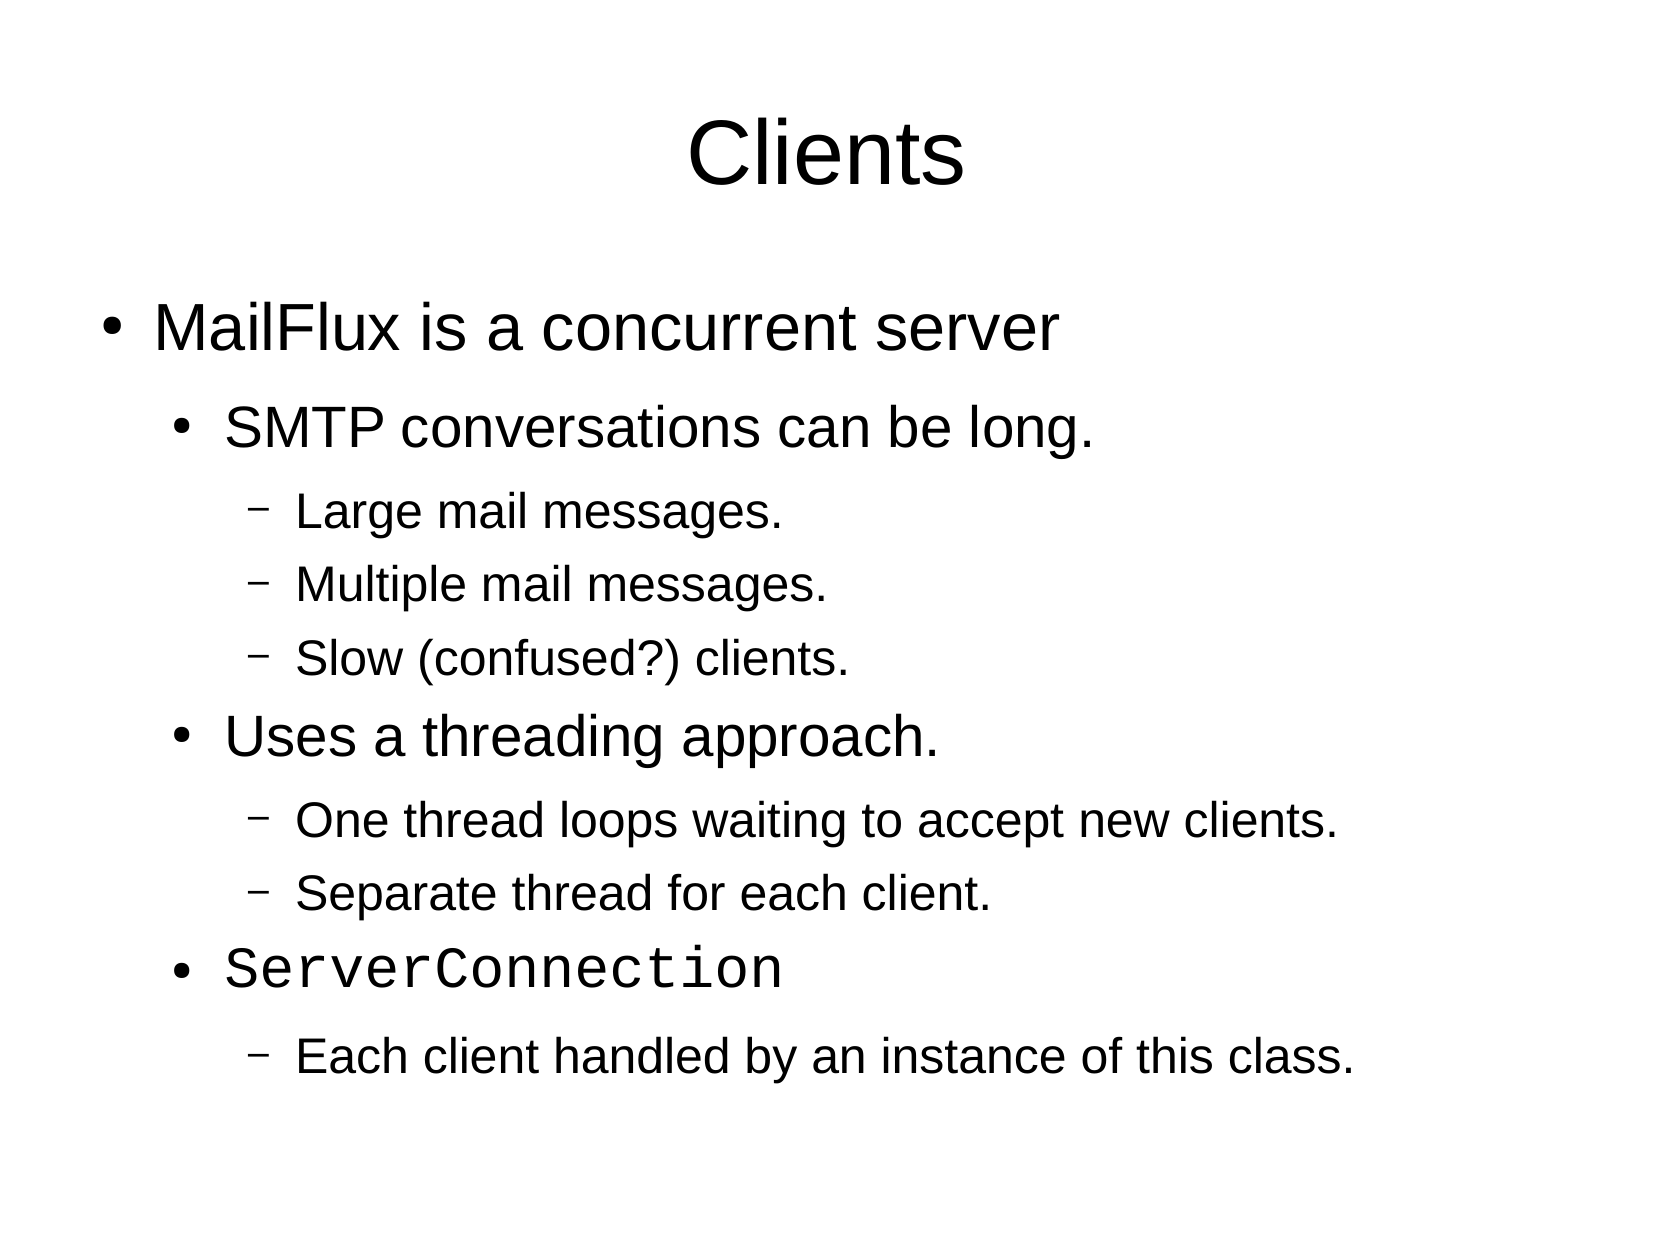

# Clients
MailFlux is a concurrent server
SMTP conversations can be long.
Large mail messages.
Multiple mail messages.
Slow (confused?) clients.
Uses a threading approach.
One thread loops waiting to accept new clients.
Separate thread for each client.
ServerConnection
Each client handled by an instance of this class.